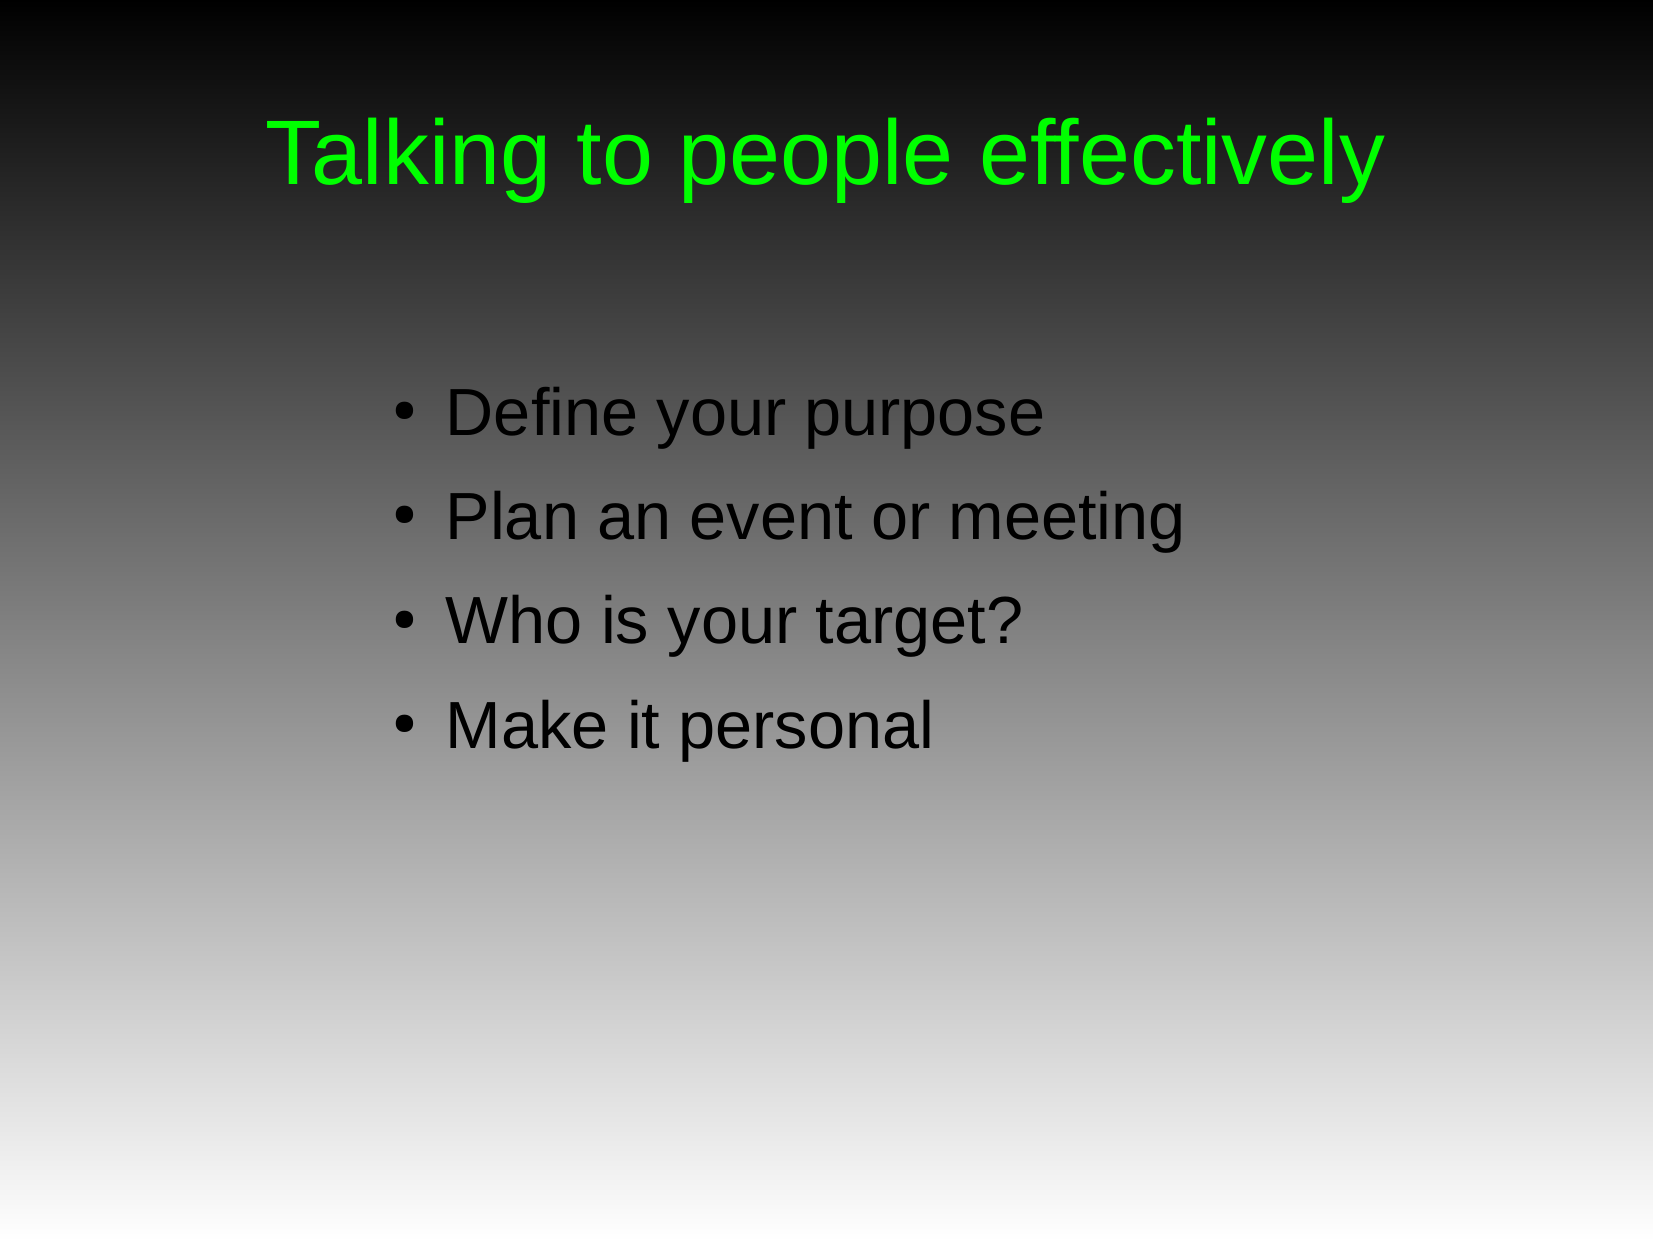

# Talking to people effectively
Define your purpose
Plan an event or meeting
Who is your target?
Make it personal